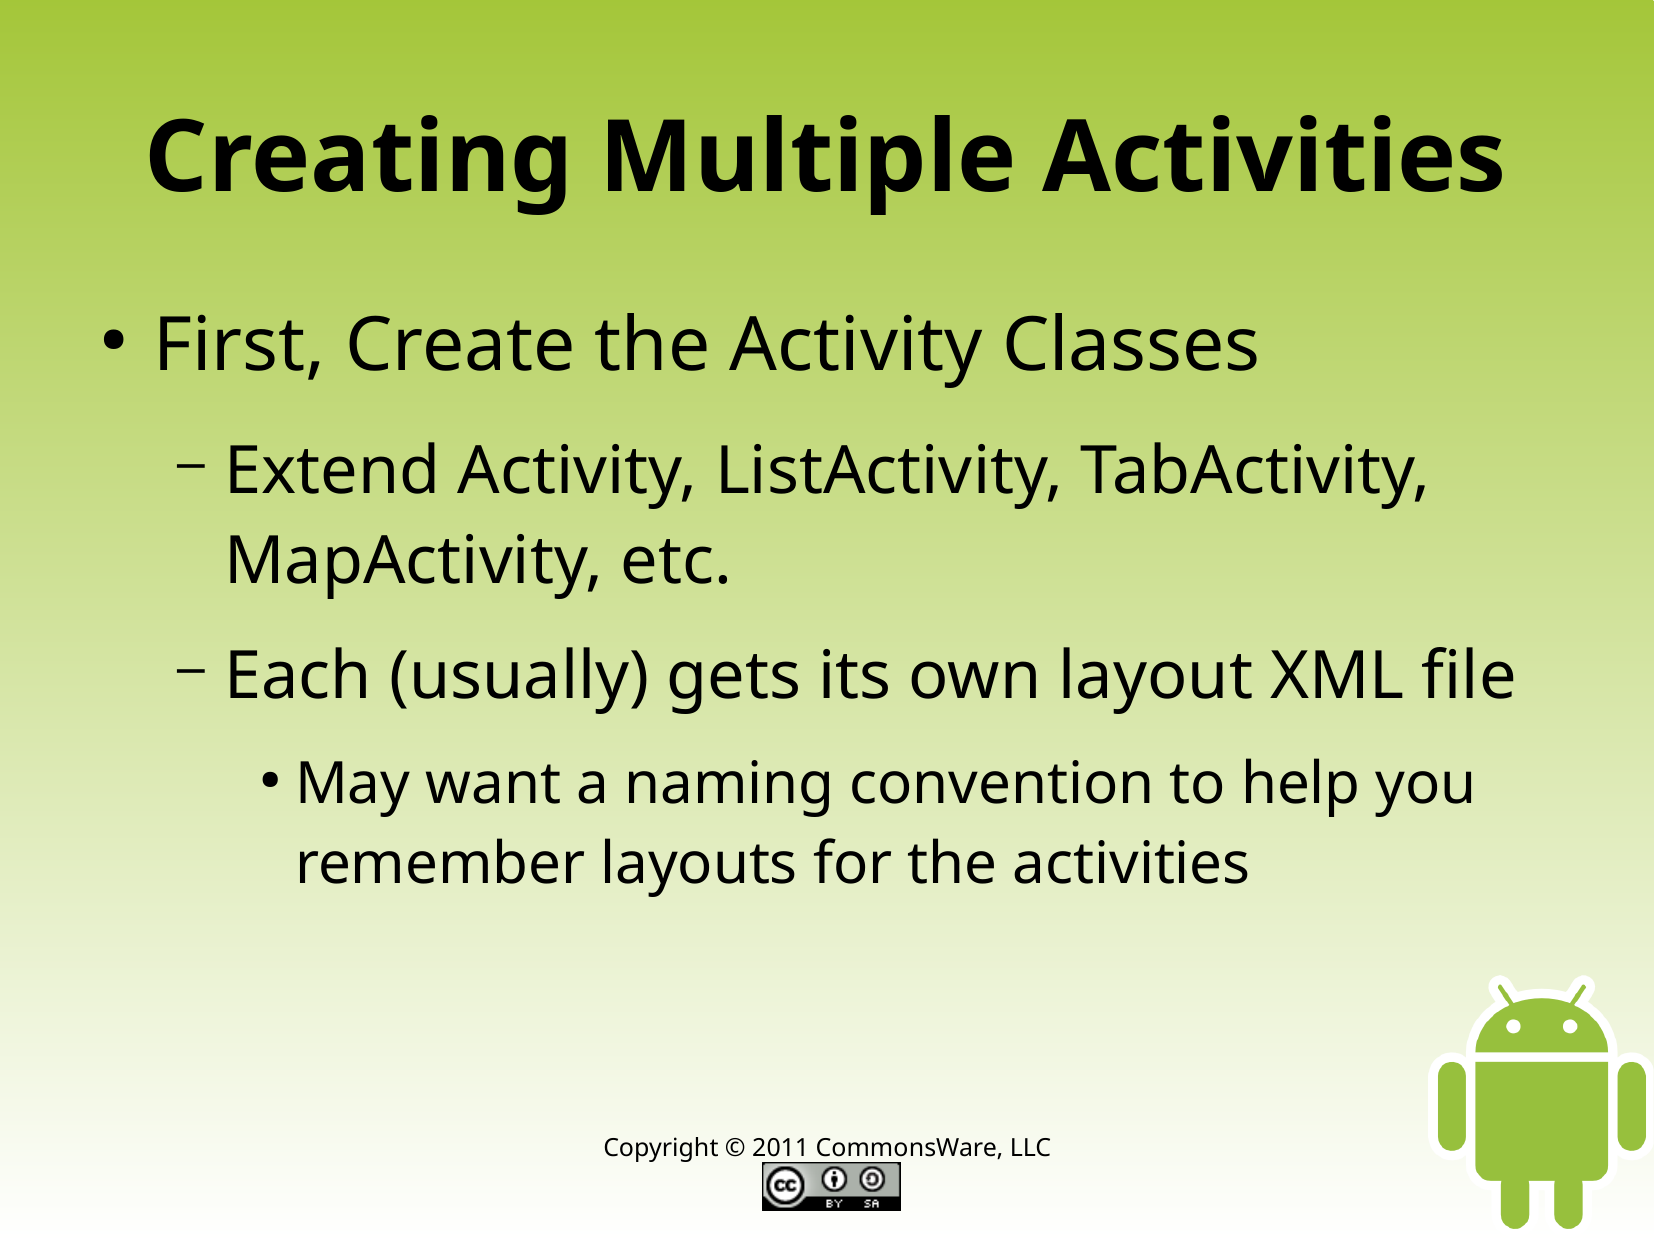

# Creating Multiple Activities
First, Create the Activity Classes
Extend Activity, ListActivity, TabActivity, MapActivity, etc.
Each (usually) gets its own layout XML file
May want a naming convention to help you remember layouts for the activities